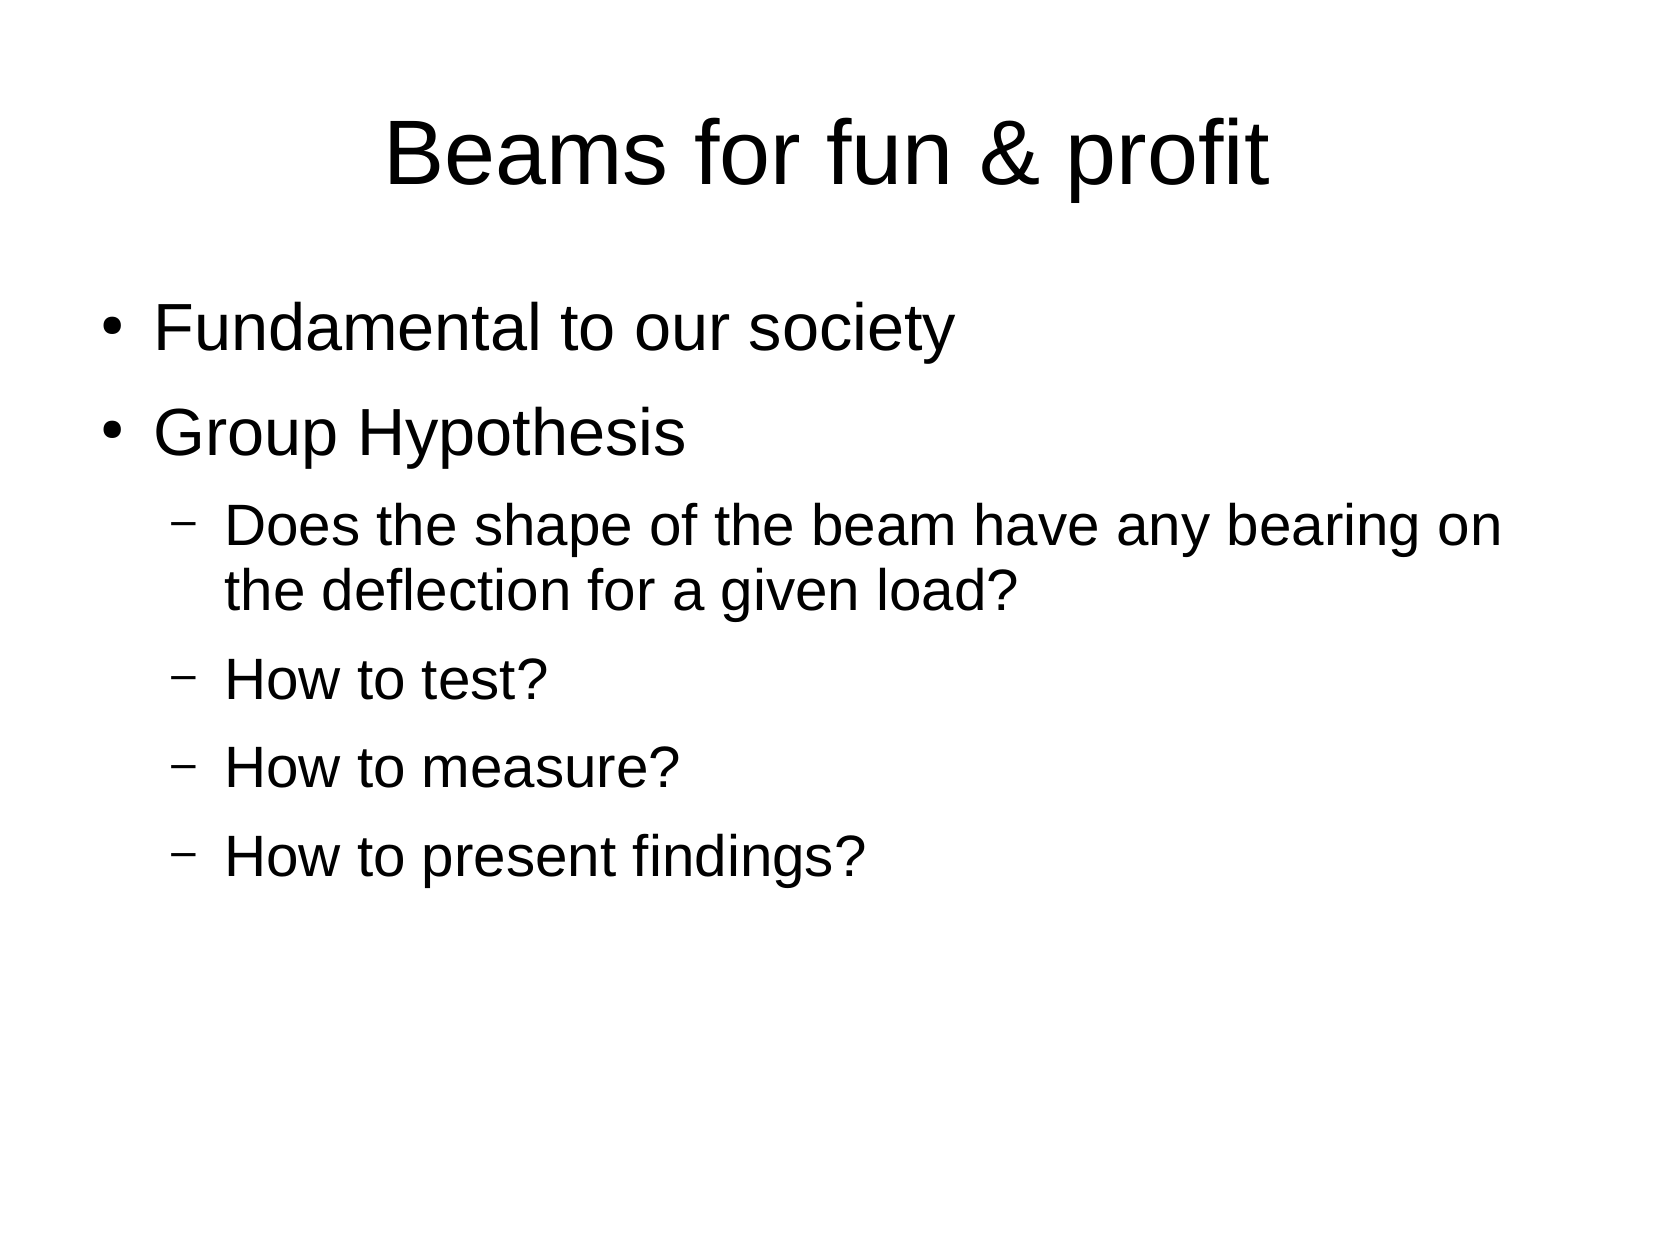

# Beams for fun & profit
Fundamental to our society
Group Hypothesis
Does the shape of the beam have any bearing on the deflection for a given load?
How to test?
How to measure?
How to present findings?